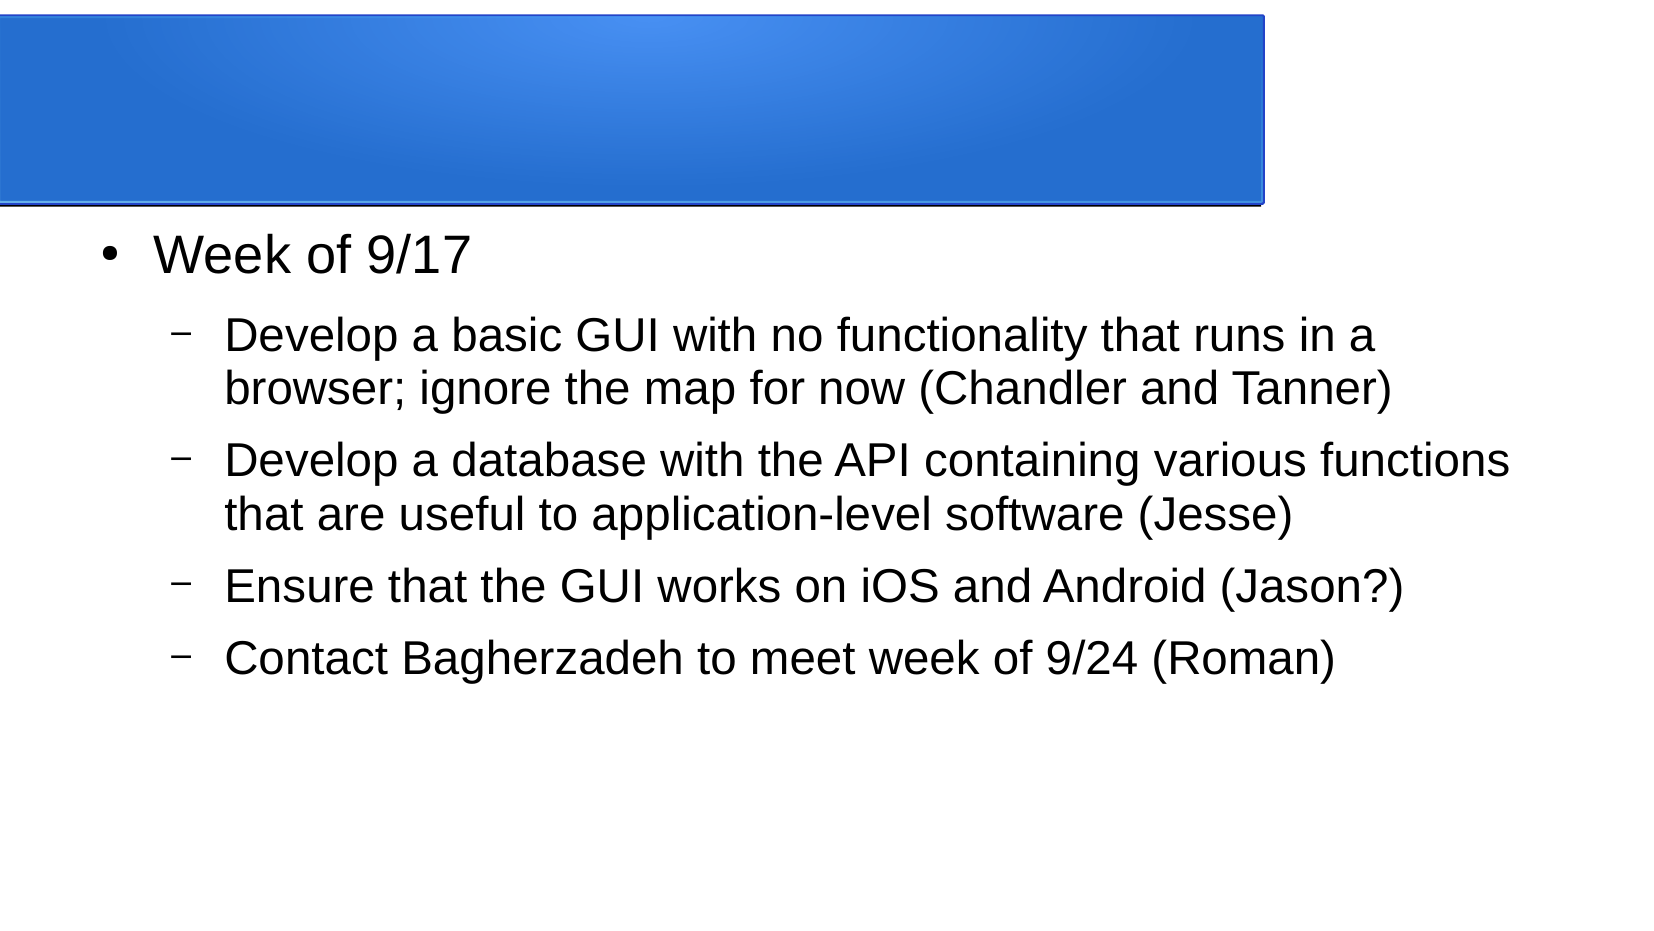

# Week of 9/17
Develop a basic GUI with no functionality that runs in a browser; ignore the map for now (Chandler and Tanner)
Develop a database with the API containing various functions that are useful to application-level software (Jesse)
Ensure that the GUI works on iOS and Android (Jason?)
Contact Bagherzadeh to meet week of 9/24 (Roman)